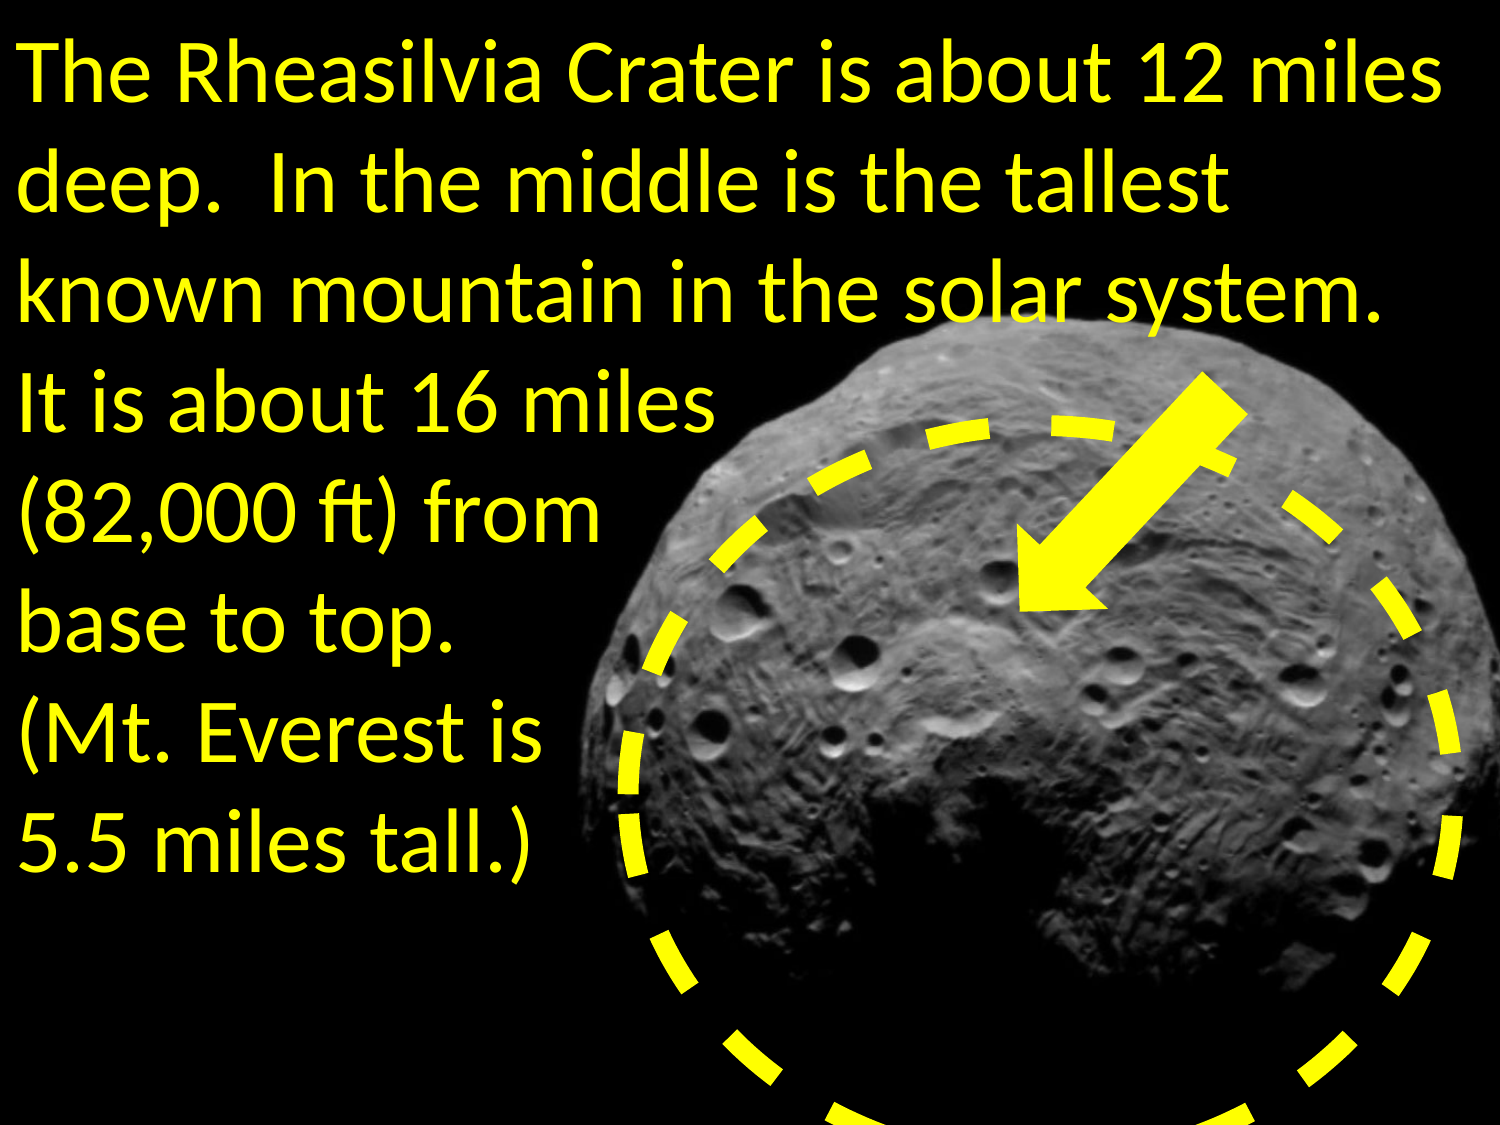

The Rheasilvia Crater is about 12 miles deep. In the middle is the tallest known mountain in the solar system.
It is about 16 miles
(82,000 ft) from
base to top.
(Mt. Everest is
5.5 miles tall.)